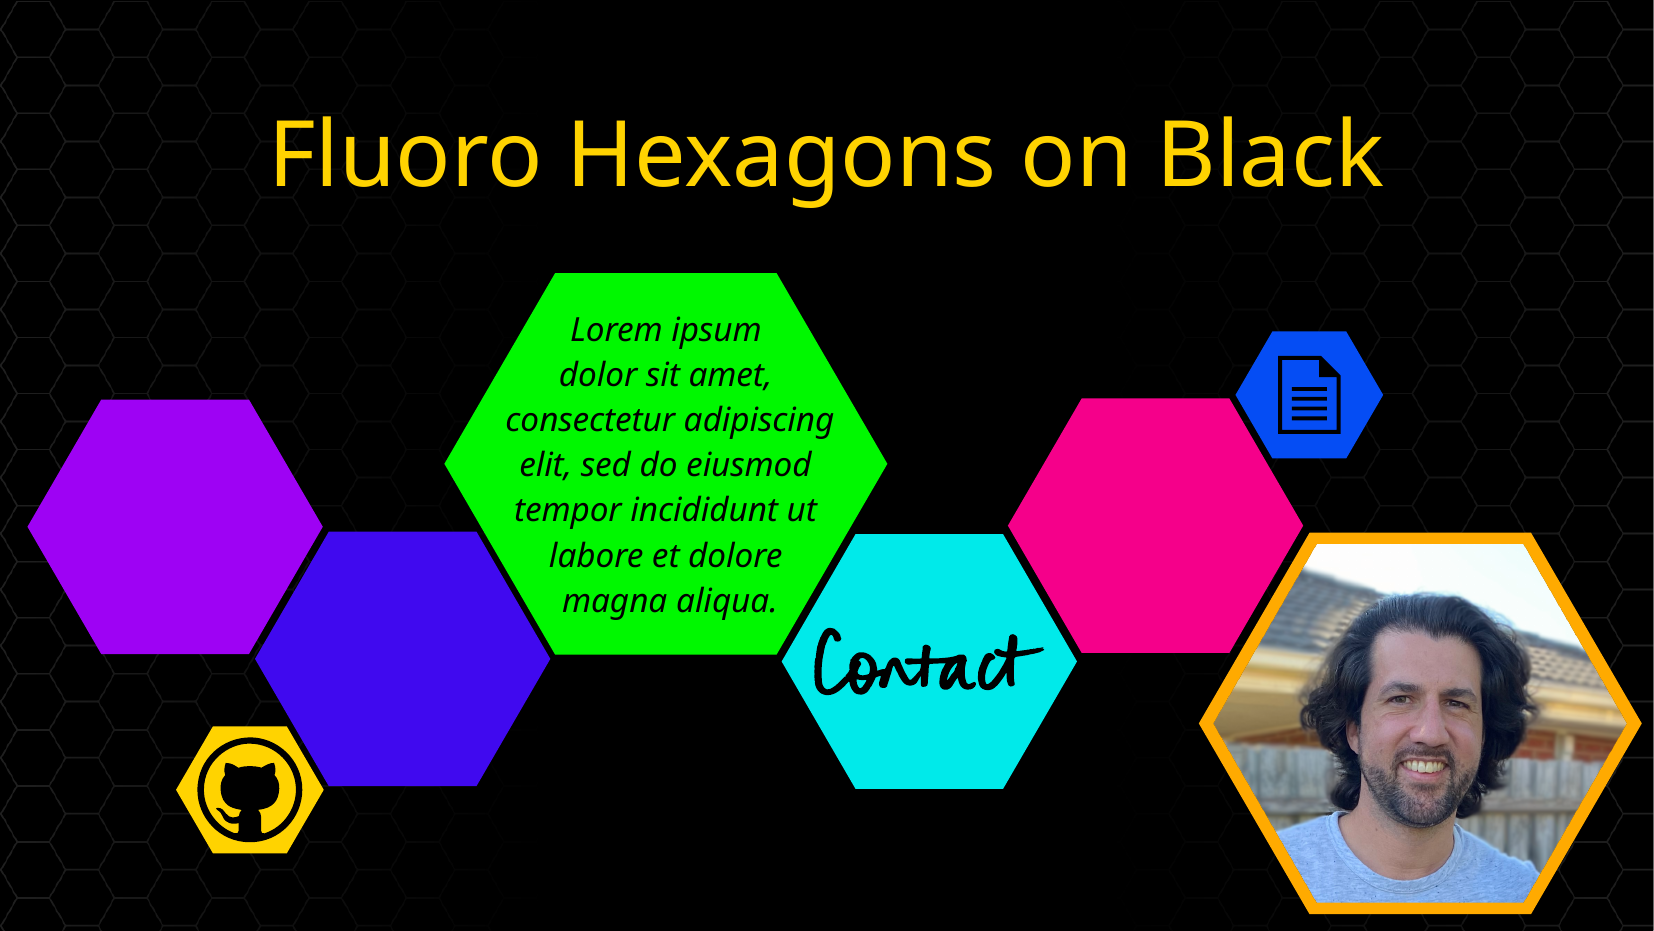

# Fluoro Hexagons on Black
Lorem ipsum
dolor sit amet,
 consectetur adipiscing
elit, sed do eiusmod
tempor incididunt ut
labore et dolore
 magna aliqua.